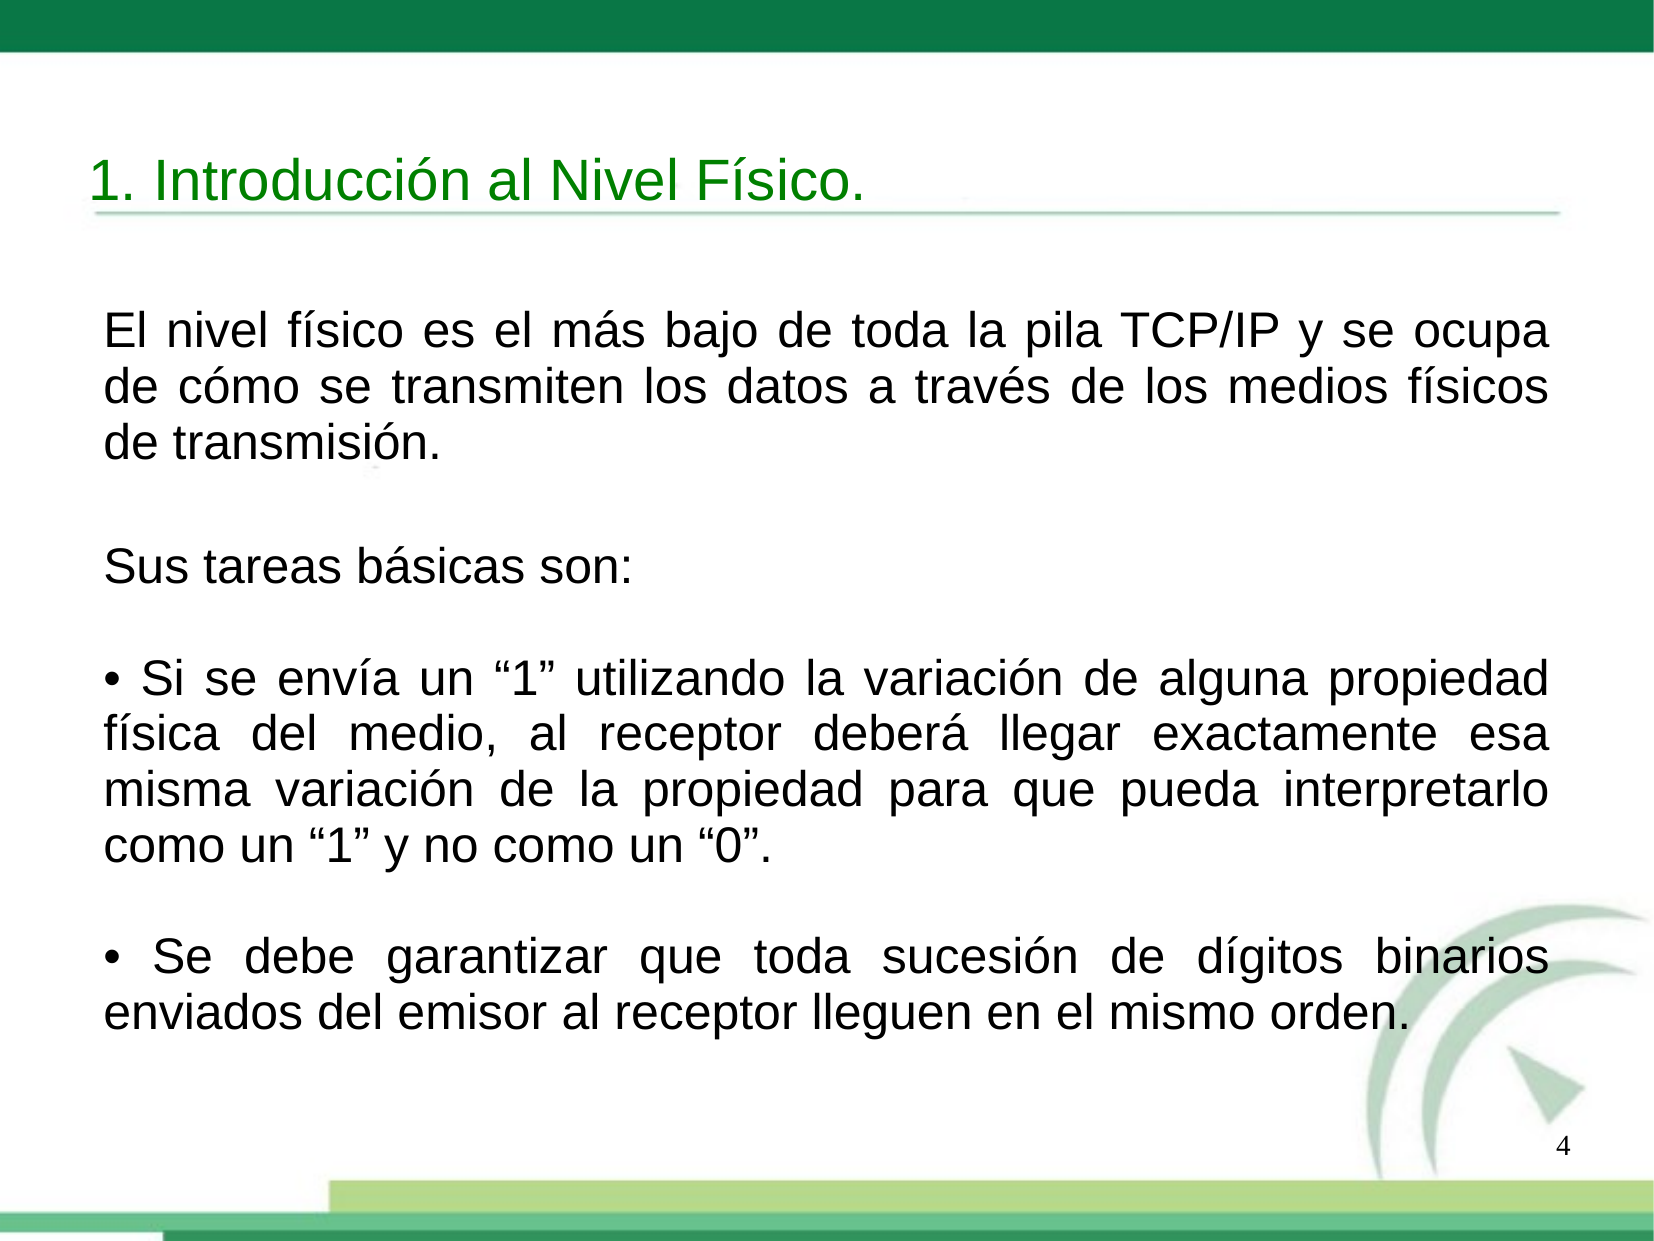

1. Introducción al Nivel Físico.
El nivel físico es el más bajo de toda la pila TCP/IP y se ocupa de cómo se transmiten los datos a través de los medios físicos de transmisión.
Sus tareas básicas son:
• Si se envía un “1” utilizando la variación de alguna propiedad física del medio, al receptor deberá llegar exactamente esa misma variación de la propiedad para que pueda interpretarlo como un “1” y no como un “0”.
• Se debe garantizar que toda sucesión de dígitos binarios enviados del emisor al receptor lleguen en el mismo orden.
#
4